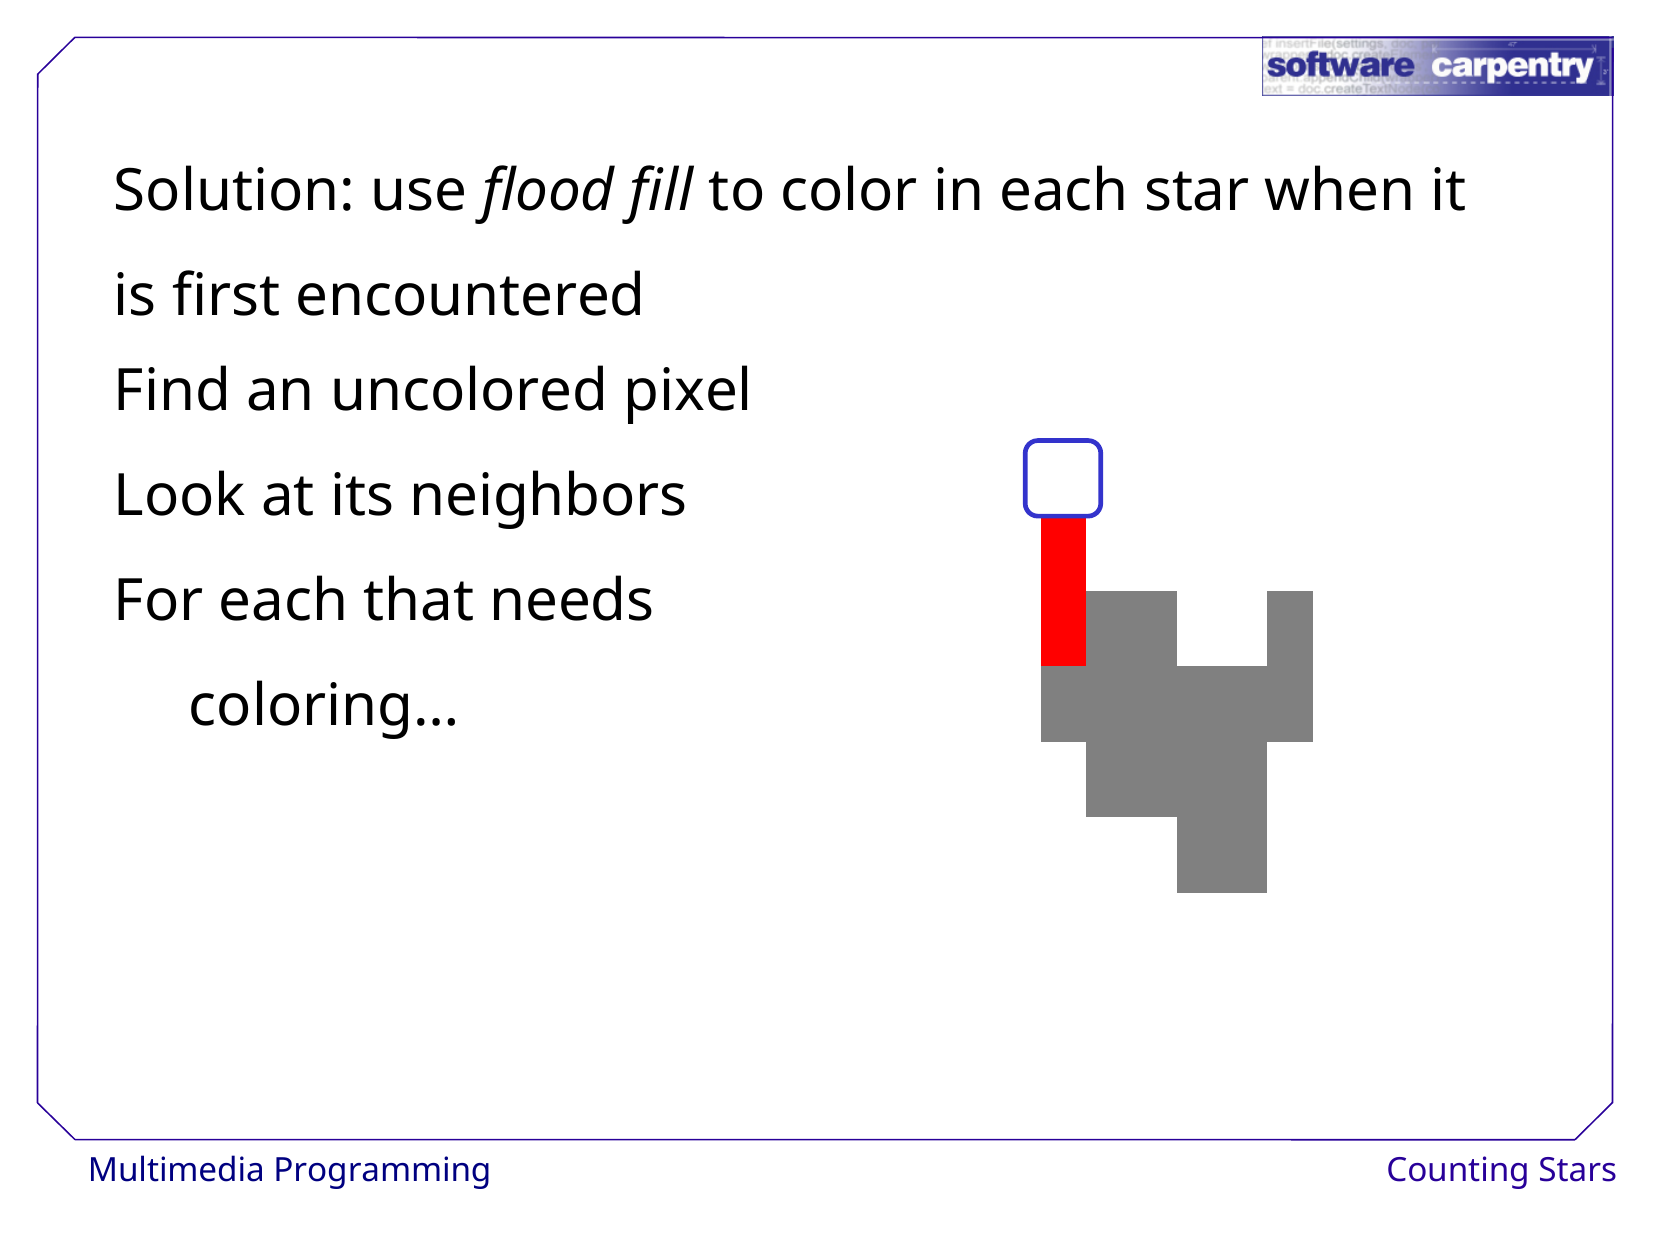

Solution: use flood fill to color in each star when it
is first encountered
| | | | | | | | | | |
| --- | --- | --- | --- | --- | --- | --- | --- | --- | --- |
| | | | | | | | | | |
| | | | | | | | | | |
| | | | | | | | | | |
| | | | | | | | | | |
| | | | | | | | | | |
| | | | | | | | | | |
| | | | | | | | | | |
| | | | | | | | | | |
| | | | | | | | | | |
| | | | | | | | | | |
| | | | | | | | | | |
Find an uncolored pixel
Look at its neighbors
For each that needs coloring…